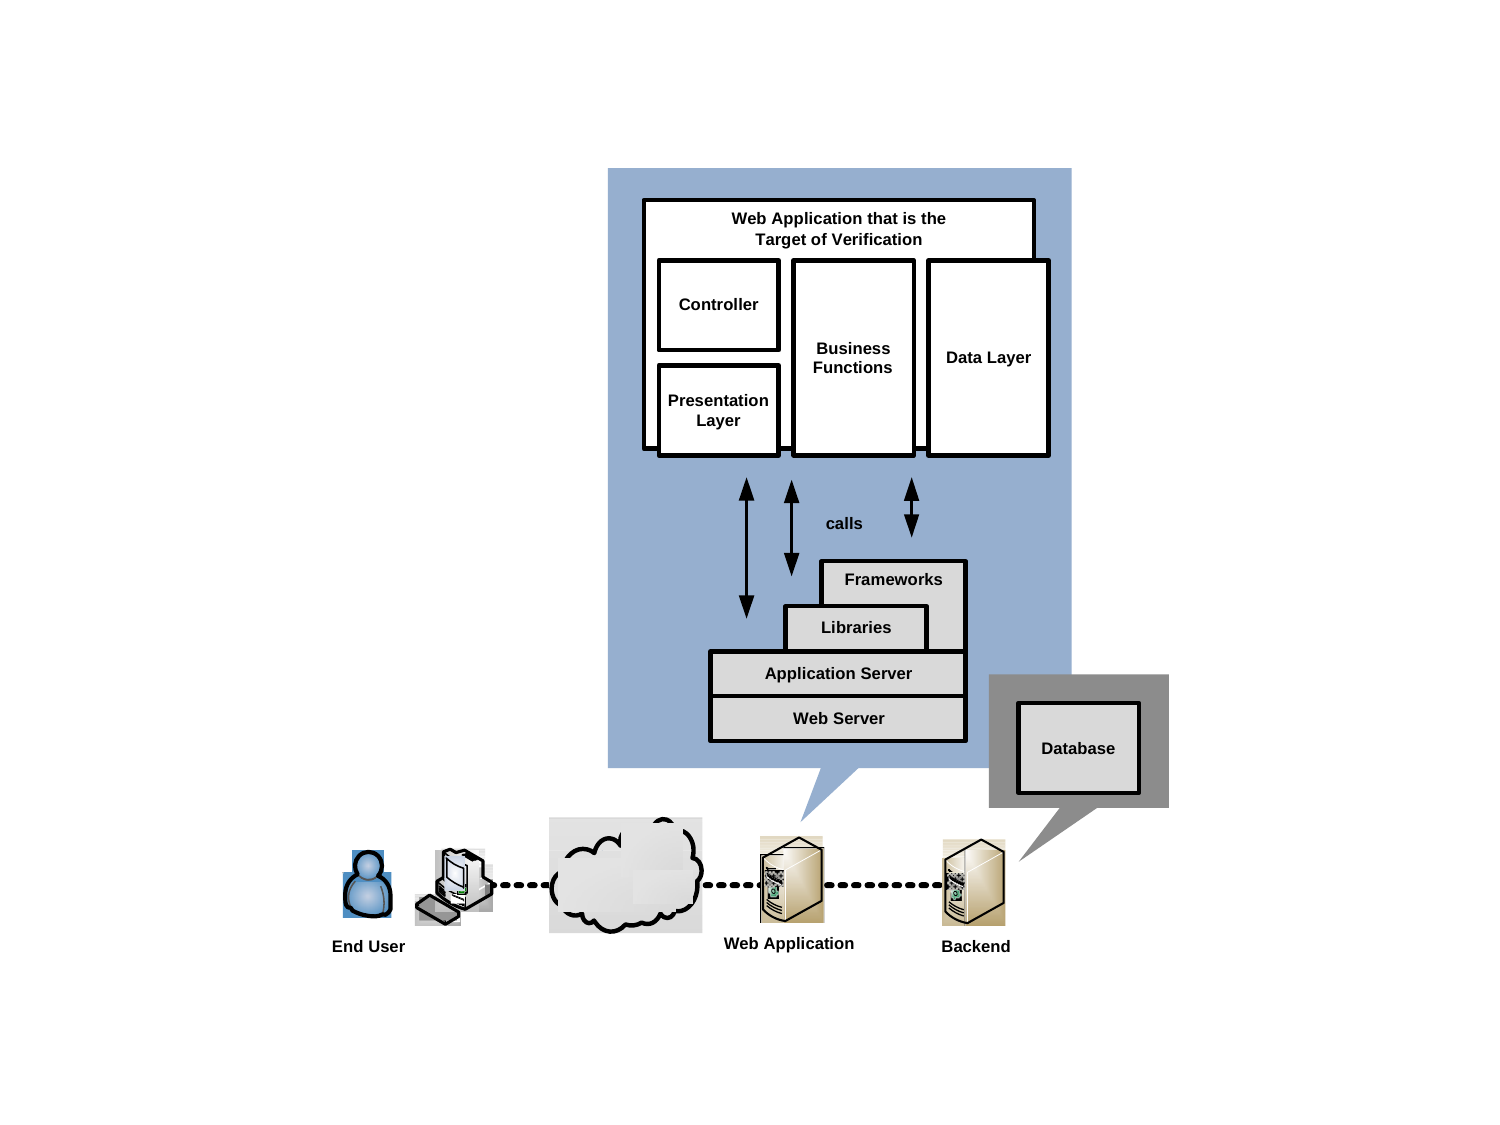

Web Application that is the
Target of Verification
Frameworks
Libraries
Web Application
End User
Controller
Business
Data Layer
Functions
Presentation
Layer
calls
Application Server
Web Server
Database
Backend